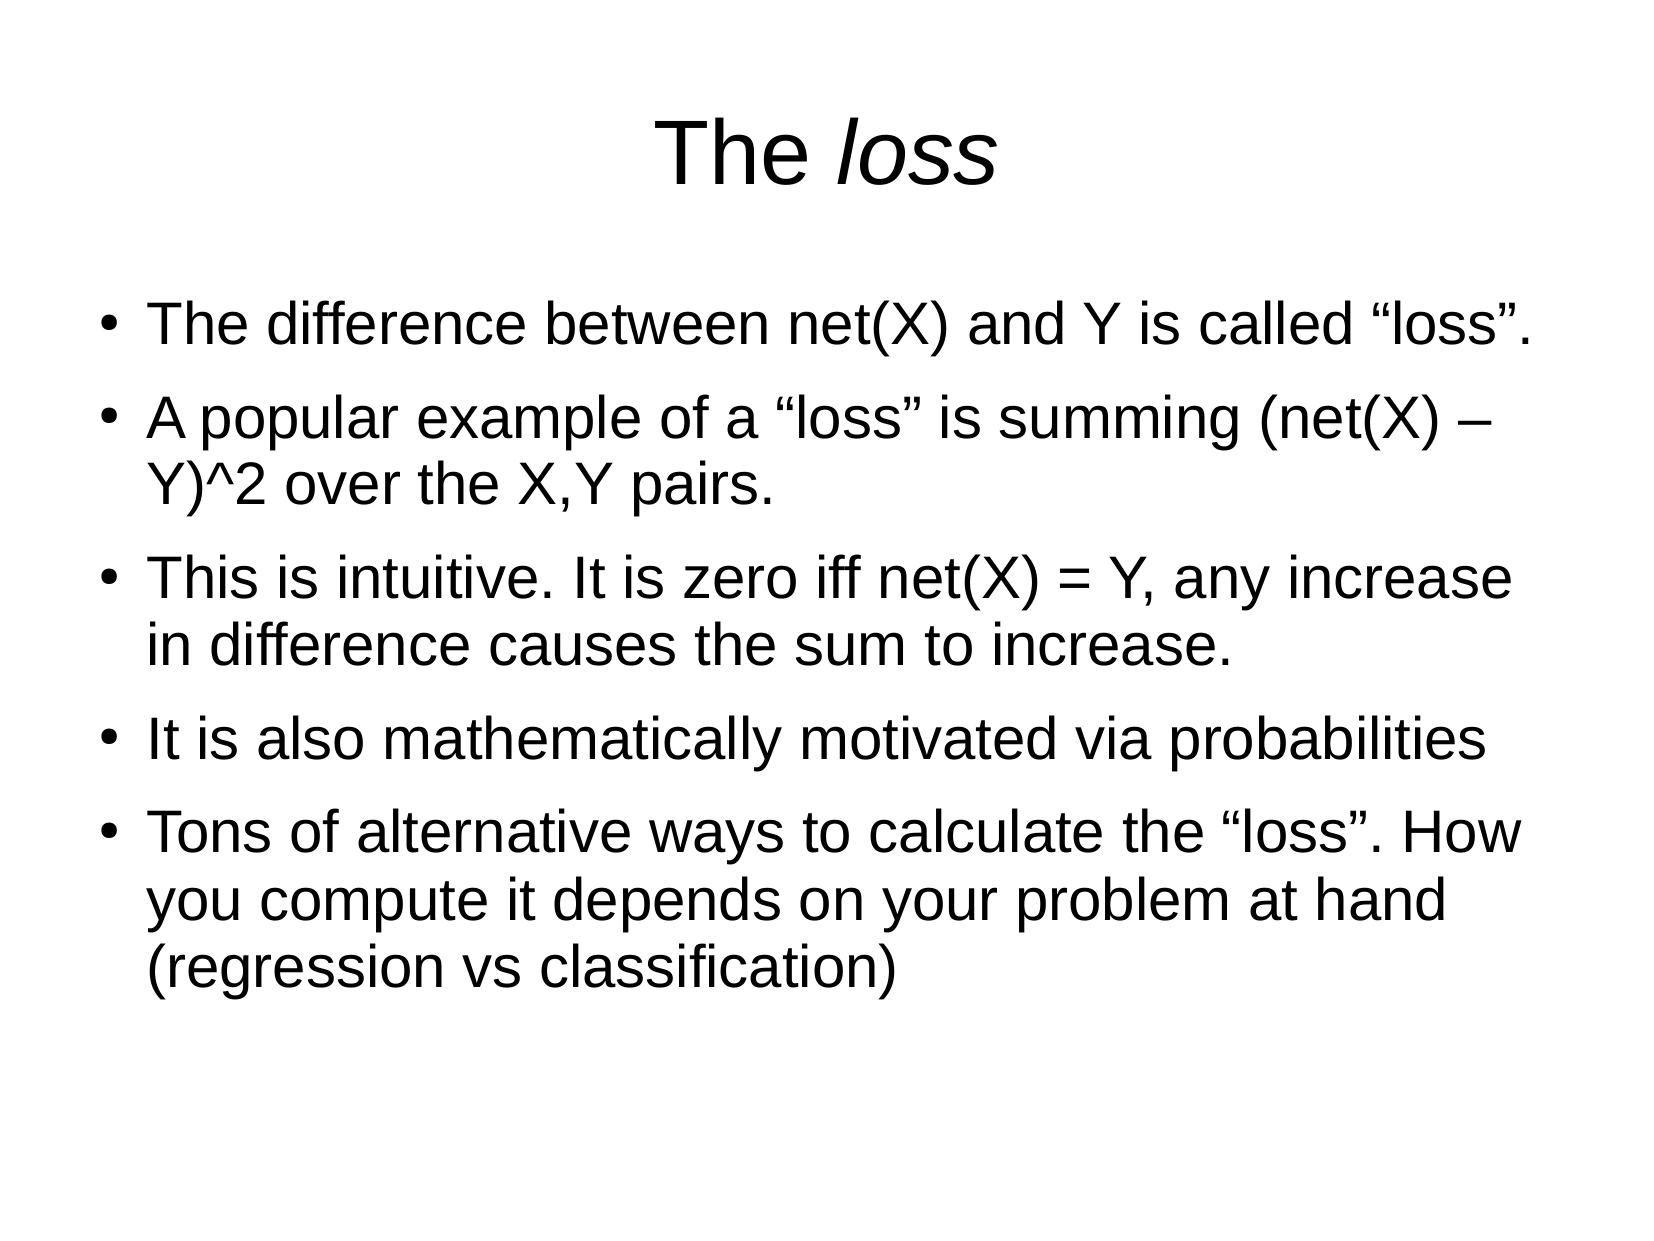

# The loss
The difference between net(X) and Y is called “loss”.
A popular example of a “loss” is summing (net(X) – Y)^2 over the X,Y pairs.
This is intuitive. It is zero iff net(X) = Y, any increase in difference causes the sum to increase.
It is also mathematically motivated via probabilities
Tons of alternative ways to calculate the “loss”. How you compute it depends on your problem at hand (regression vs classification)